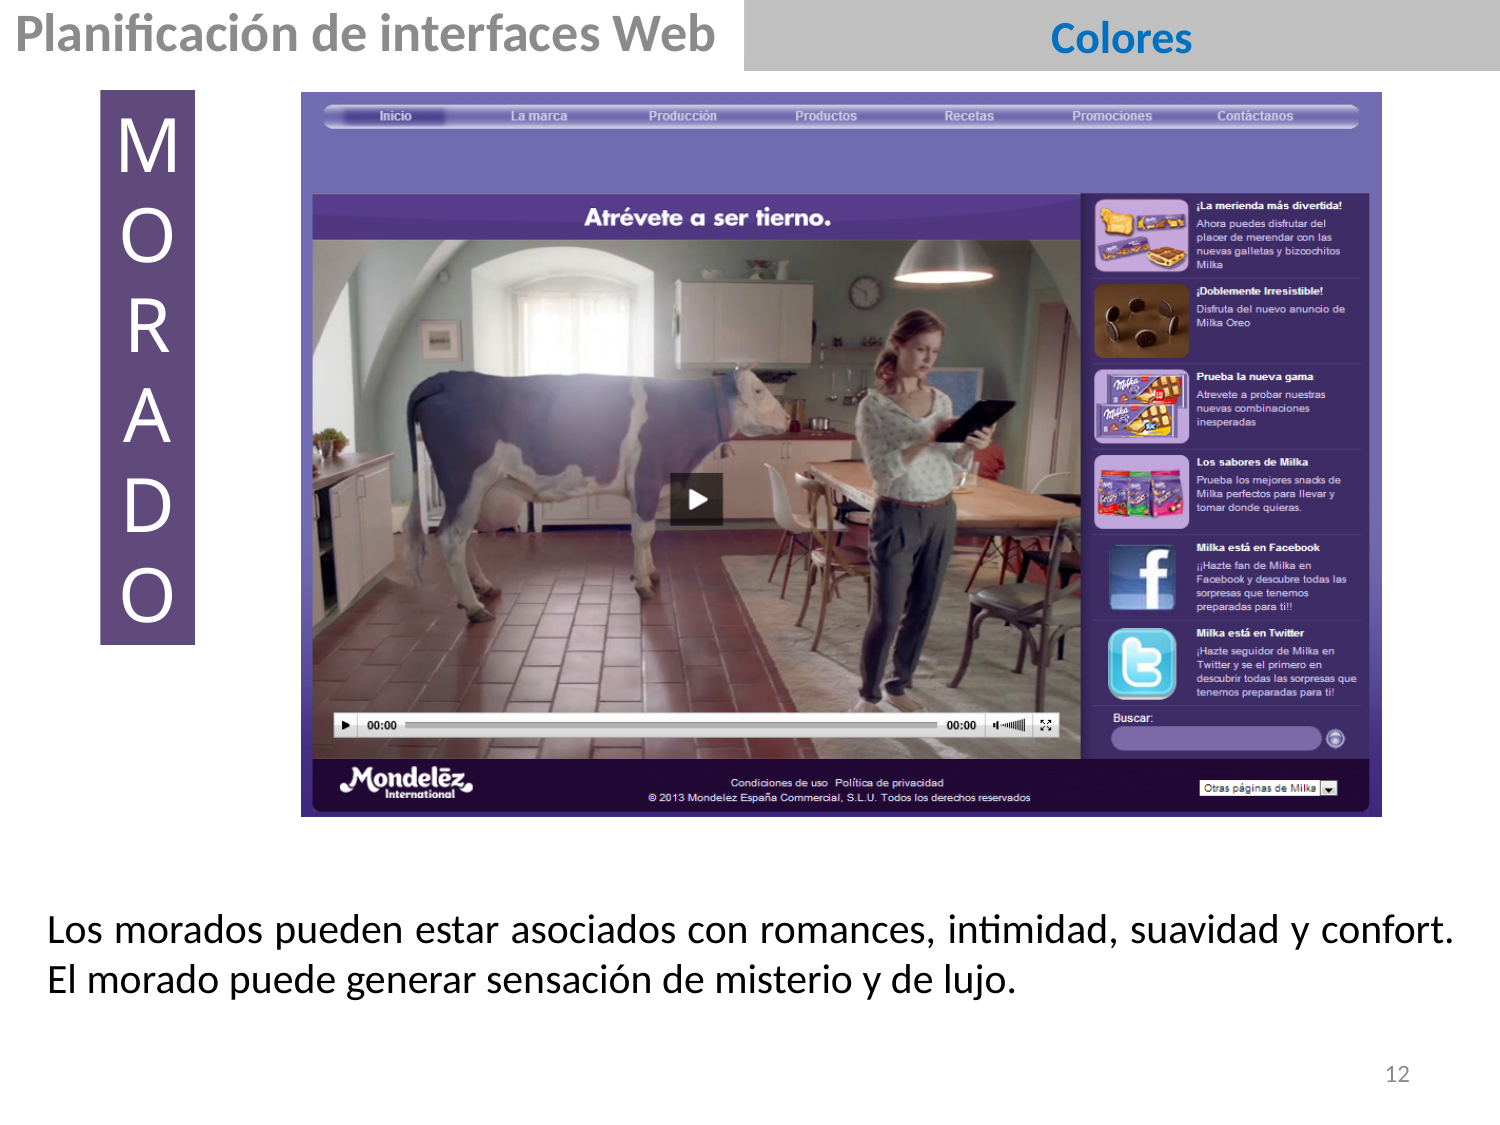

Planificación de interfaces Web
Colores
MORADO
# Los morados pueden estar asociados con romances, intimidad, suavidad y confort. El morado puede generar sensación de misterio y de lujo.